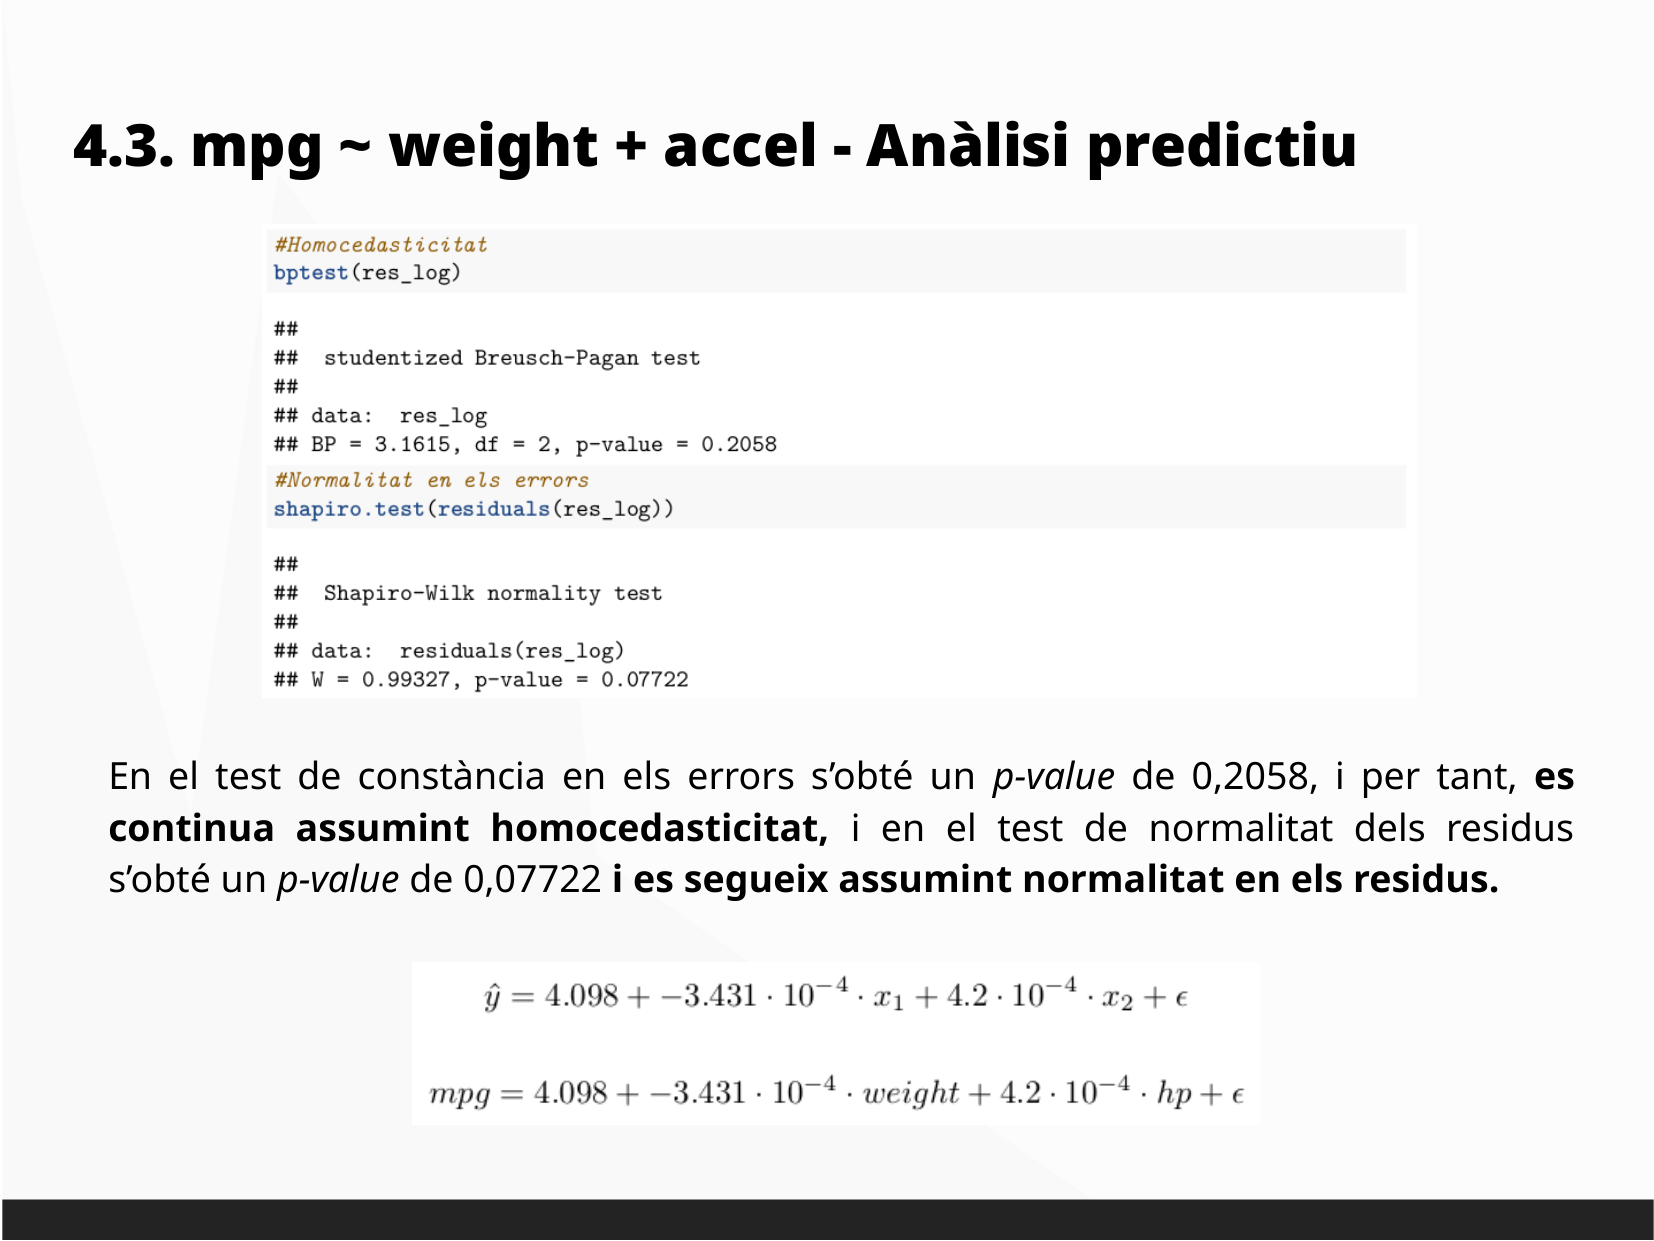

4.3. mpg ~ weight + accel - Anàlisi predictiu
# En el test de constància en els errors s’obté un p-value de 0,2058, i per tant, es continua assumint homocedasticitat, i en el test de normalitat dels residus s’obté un p-value de 0,07722 i es segueix assumint normalitat en els residus.